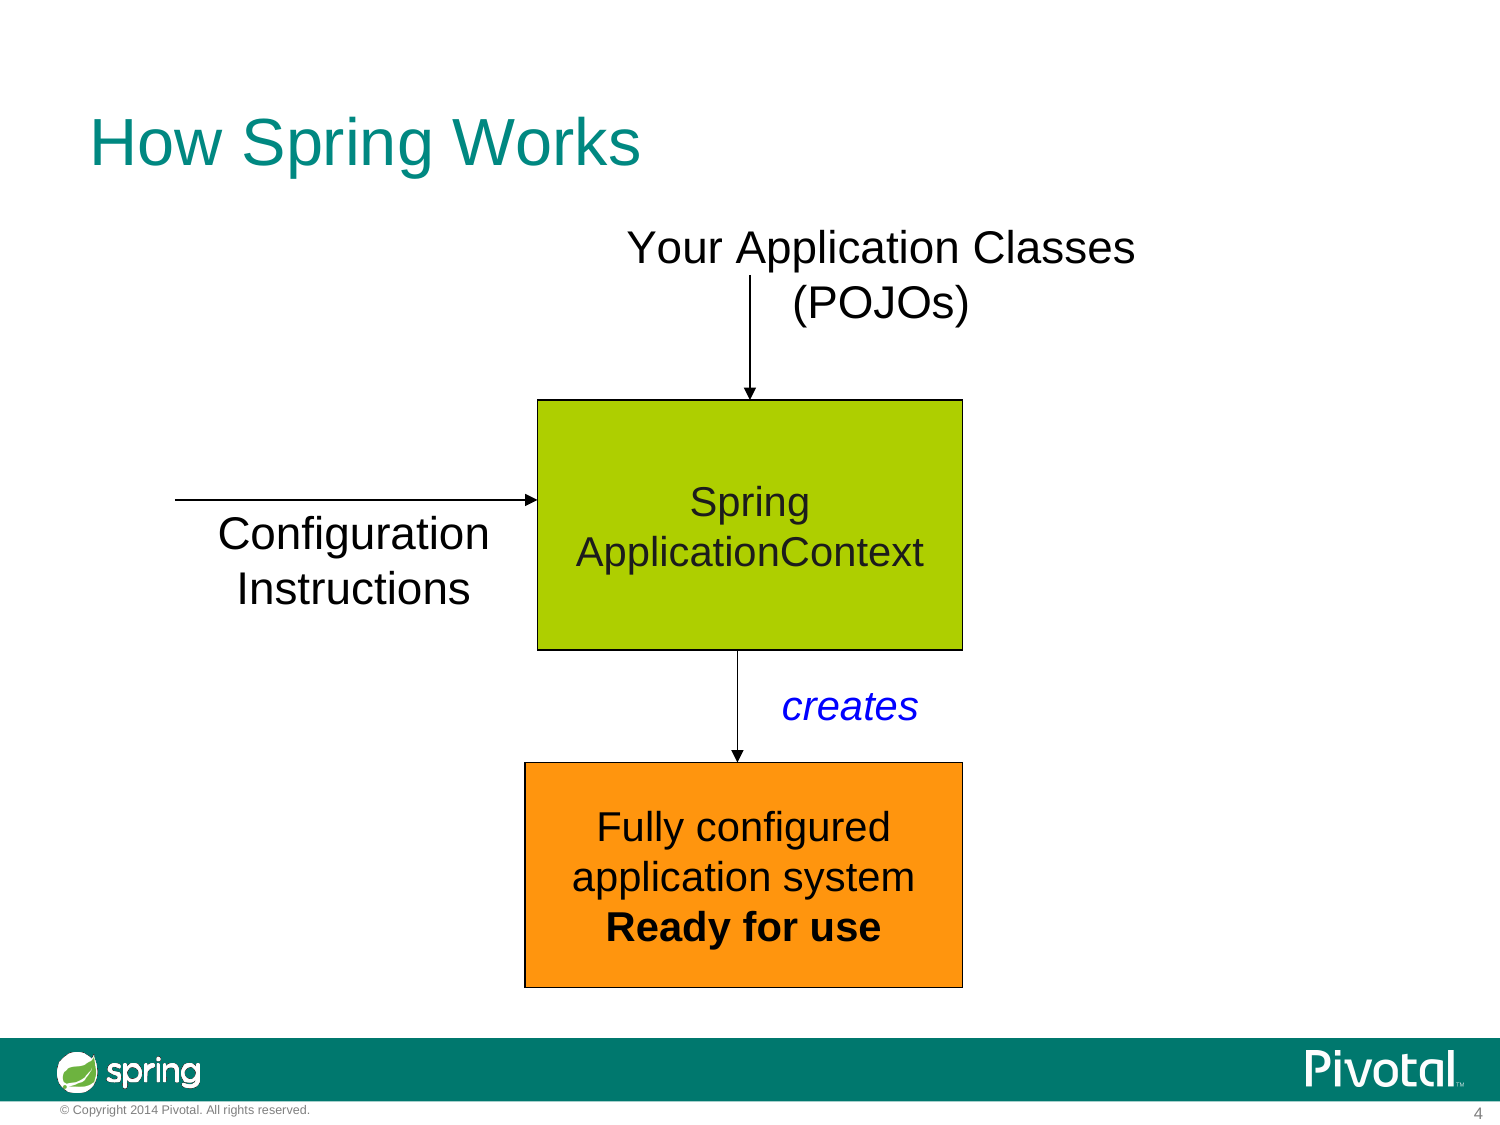

# How Spring Works
Your Application Classes (POJOs)
Spring
ApplicationContext
Configuration
Instructions
creates
Fully configured
application system
Ready for use